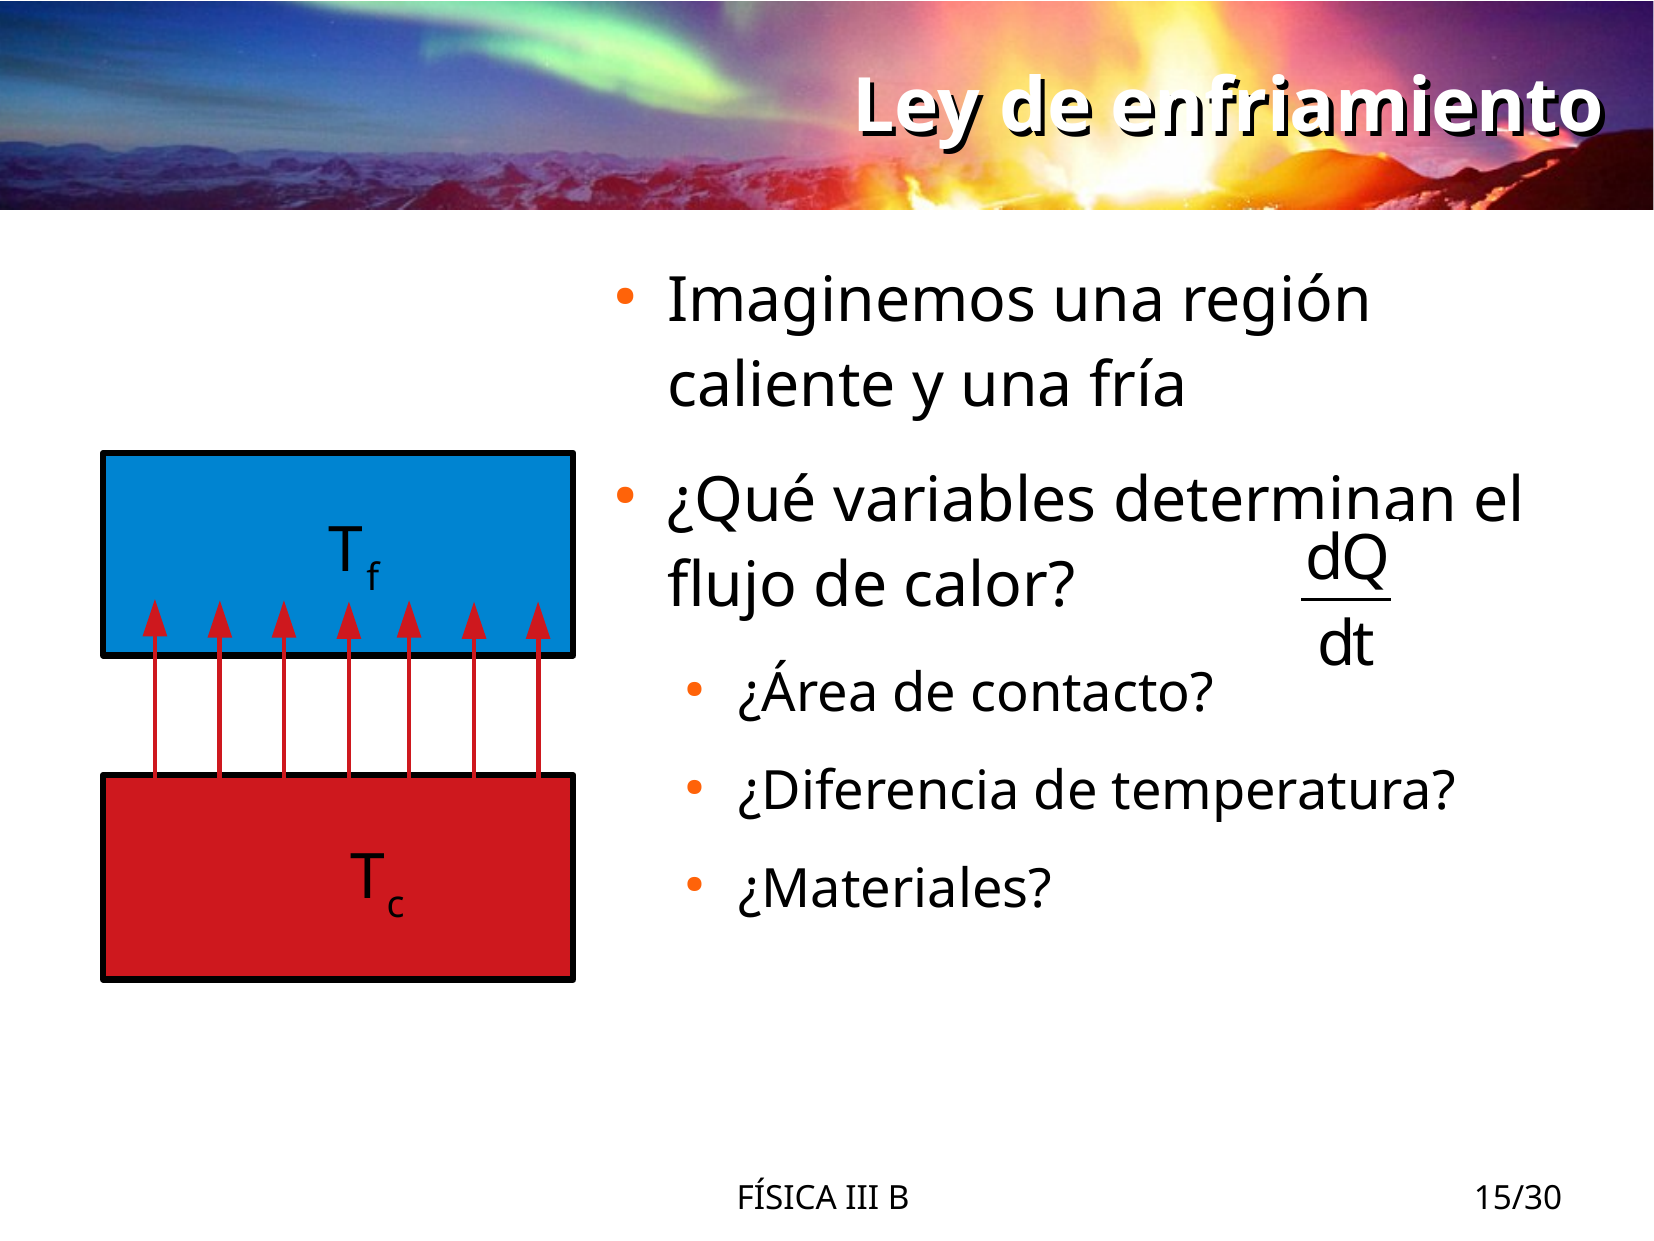

# Ley de enfriamiento
Imaginemos una región caliente y una fría
¿Qué variables determinan el flujo de calor?
¿Área de contacto?
¿Diferencia de temperatura?
¿Materiales?
FÍSICA III B
15